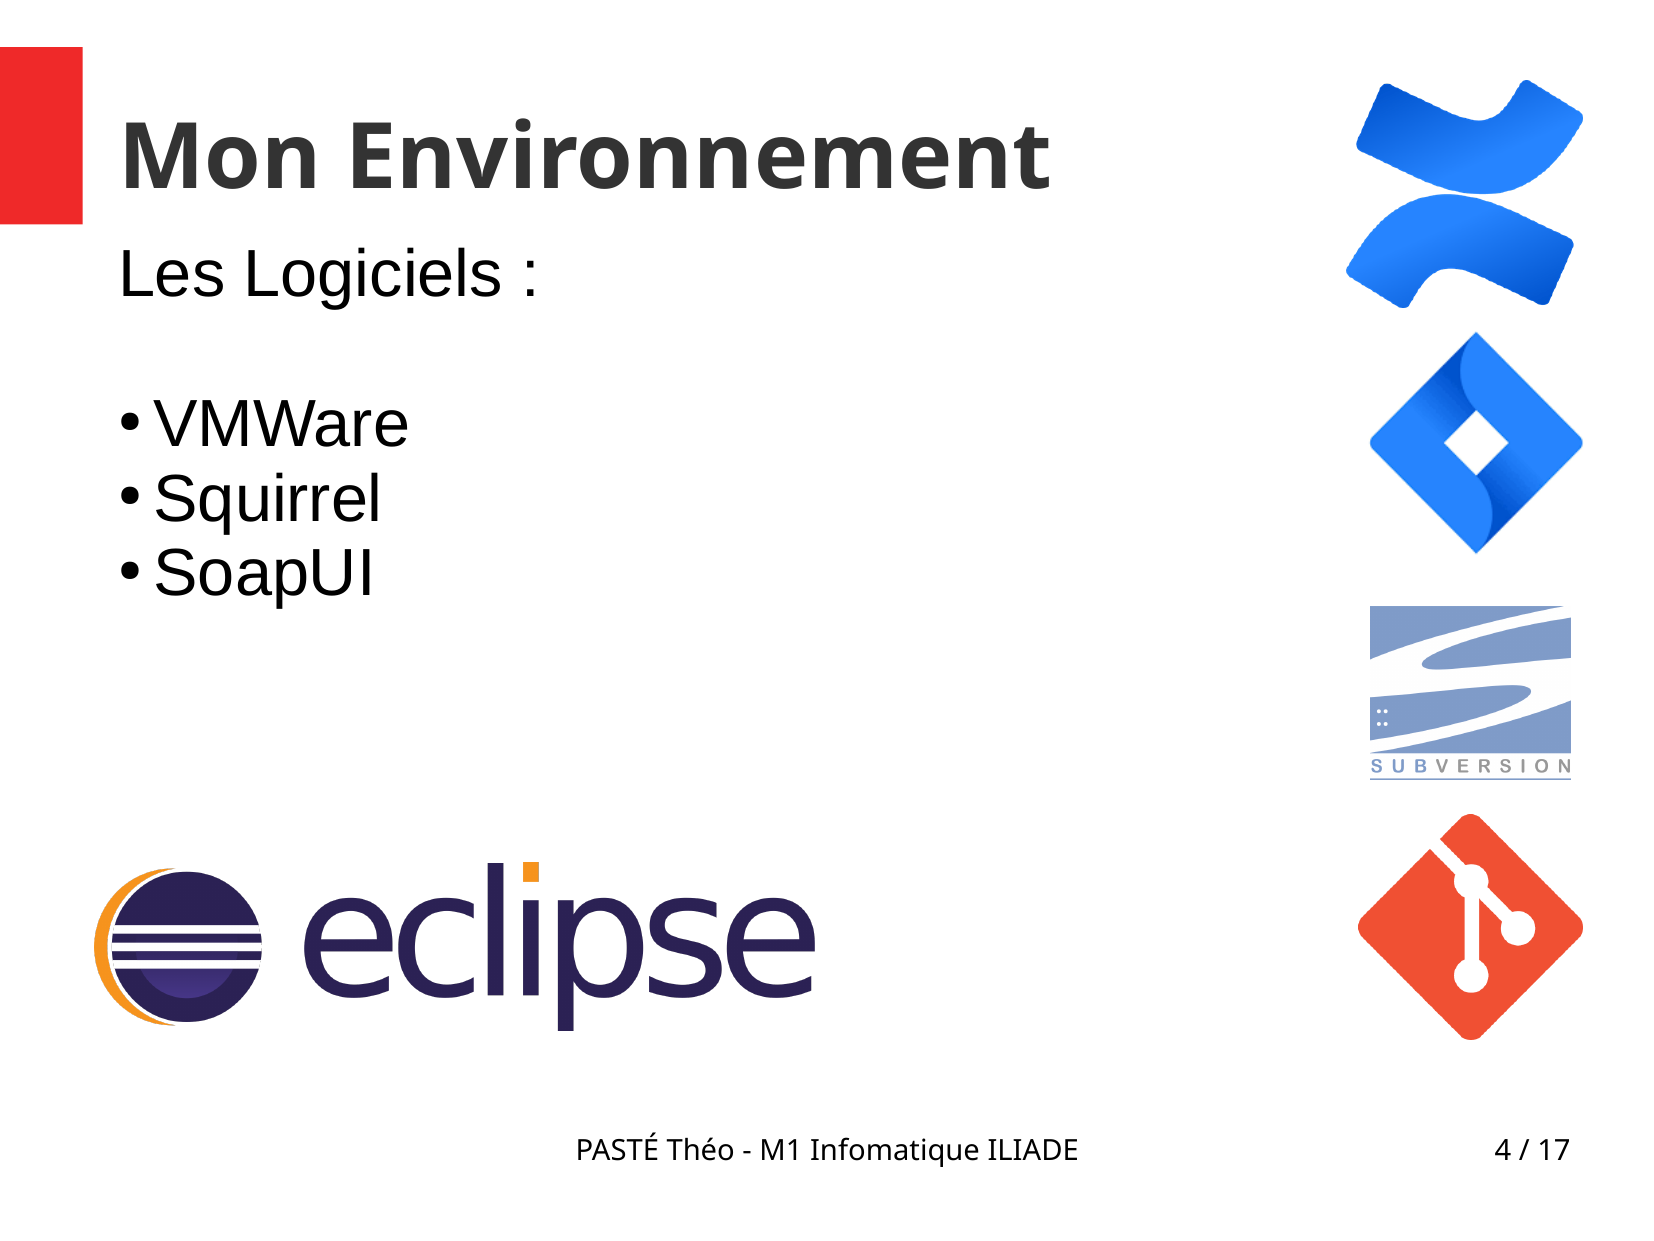

# Mon Environnement
Les Logiciels :
VMWare
Squirrel
SoapUI
PASTÉ Théo - M1 Infomatique ILIADE
4